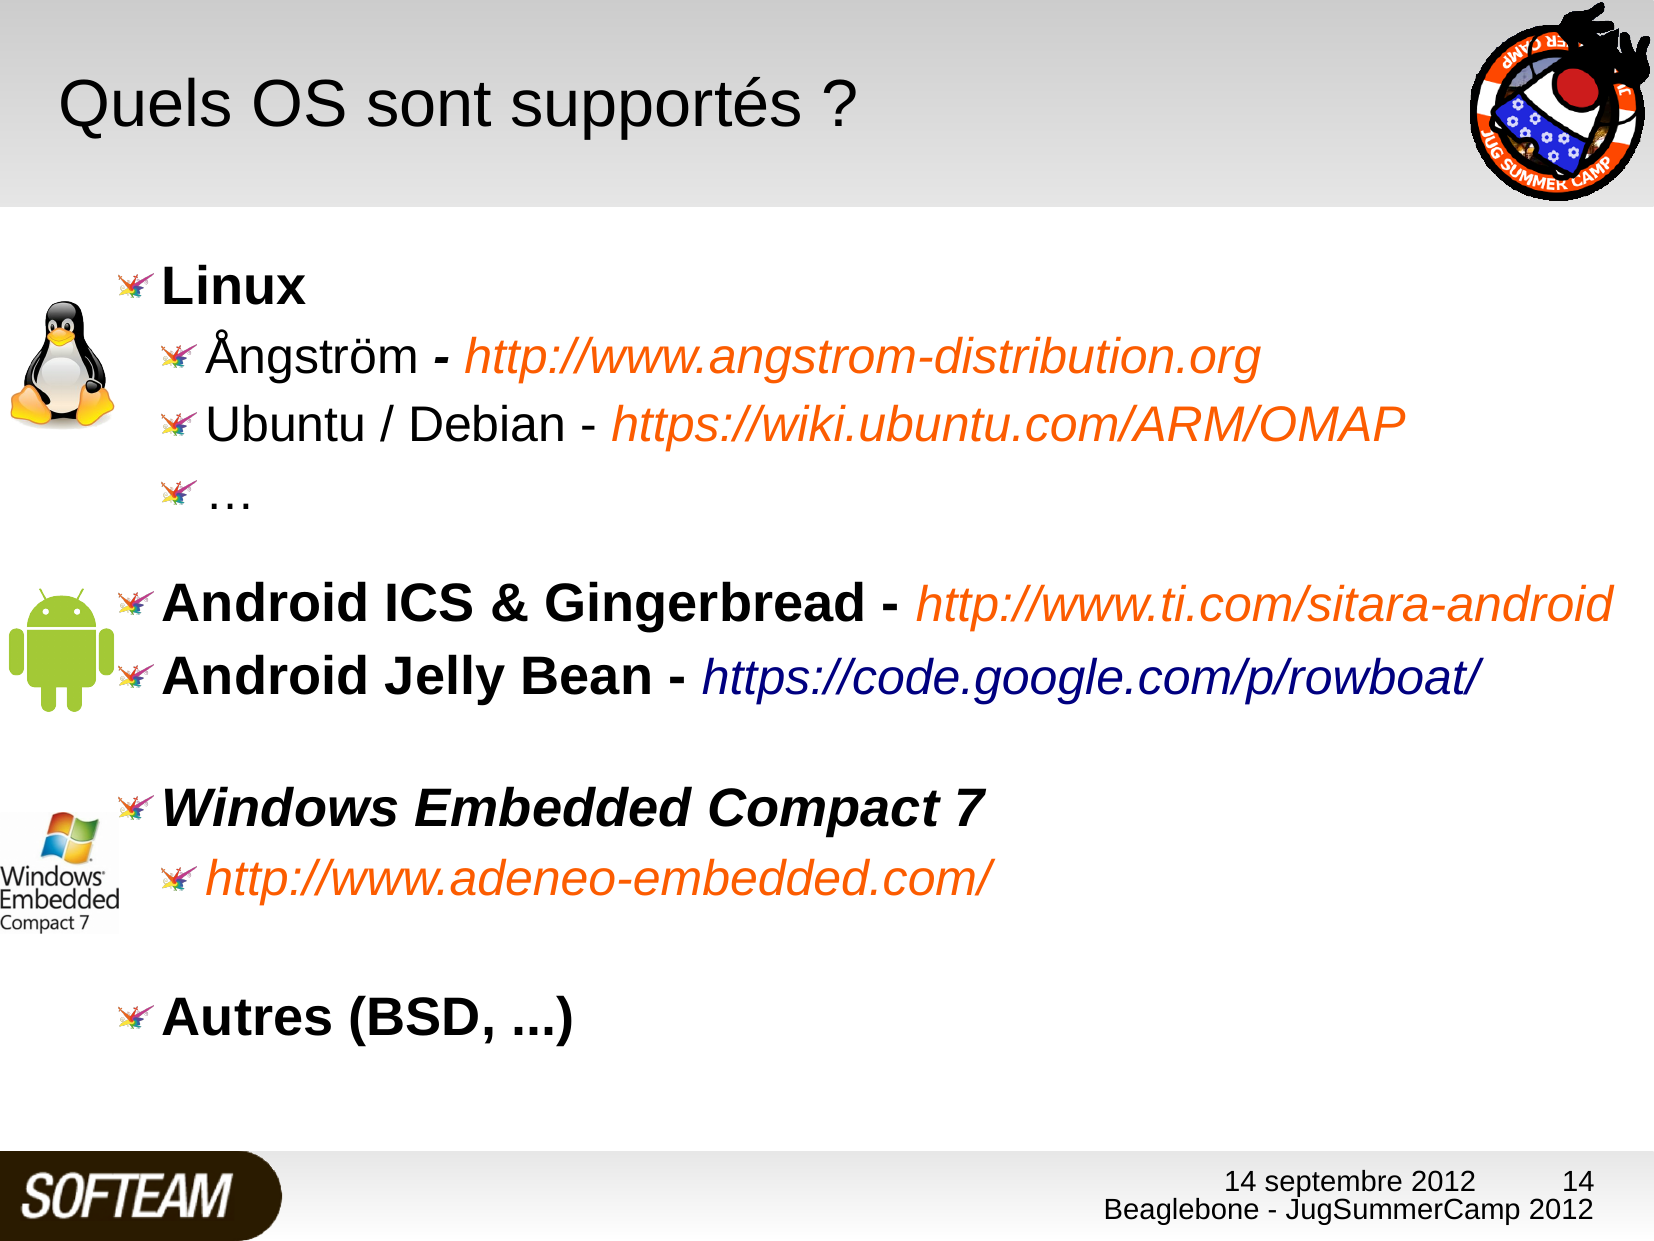

# Quels OS sont supportés ?
Linux
Ångström - http://www.angstrom-distribution.org
Ubuntu / Debian - https://wiki.ubuntu.com/ARM/OMAP
…
Android ICS & Gingerbread - http://www.ti.com/sitara-android
Android Jelly Bean - https://code.google.com/p/rowboat/
Windows Embedded Compact 7
http://www.adeneo-embedded.com/
Autres (BSD, ...)
14 septembre 2012
14
Beaglebone - JugSummerCamp 2012